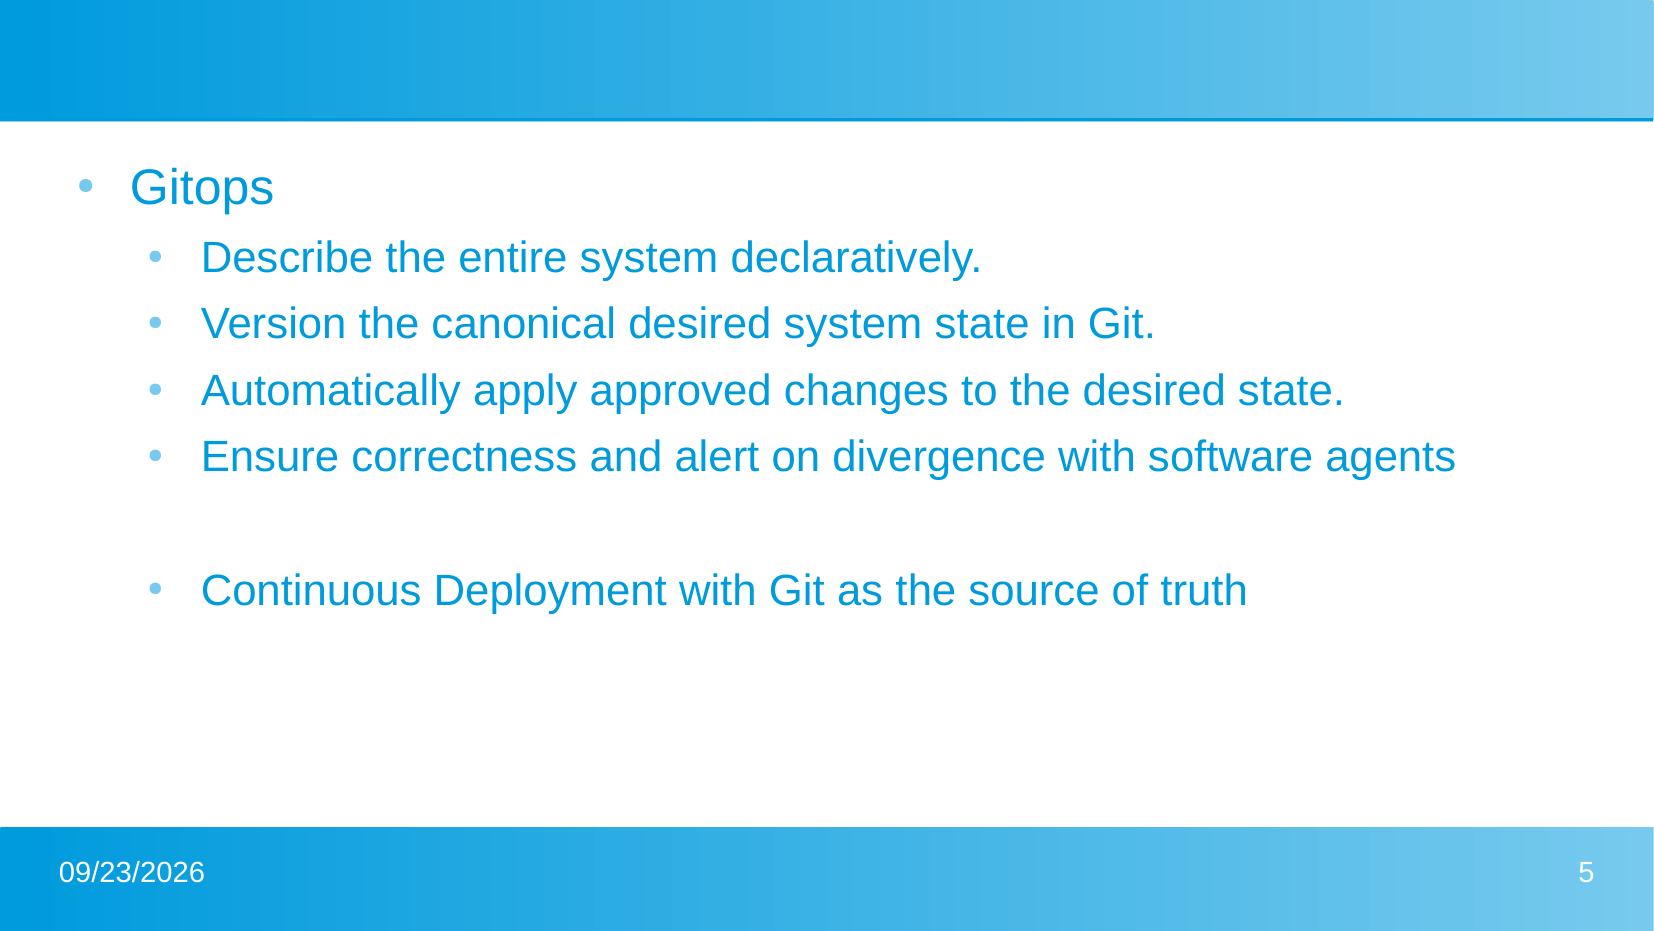

#
Gitops
Describe the entire system declaratively.
Version the canonical desired system state in Git.
Automatically apply approved changes to the desired state.
Ensure correctness and alert on divergence with software agents
Continuous Deployment with Git as the source of truth
5